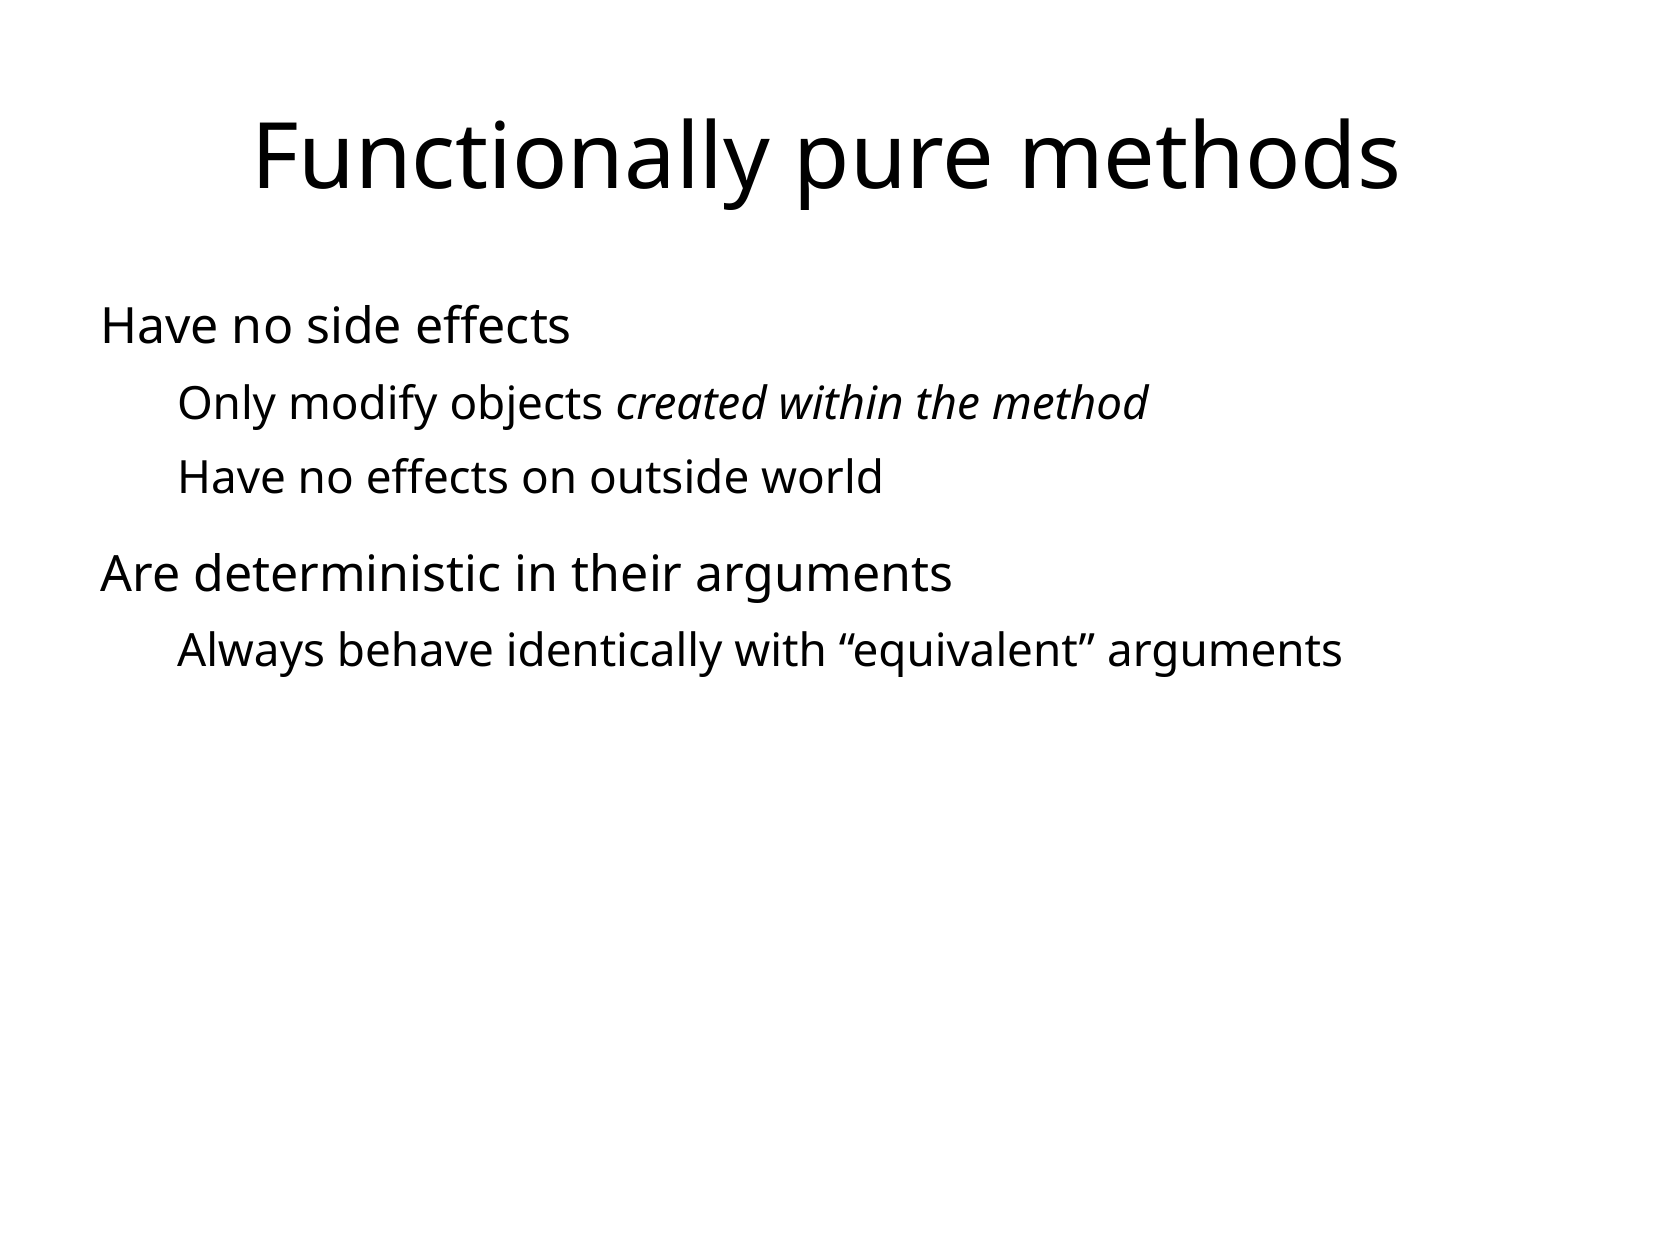

# Functionally pure methods
Have no side effects
Only modify objects created within the method
Have no effects on outside world
Are deterministic in their arguments
Always behave identically with “equivalent” arguments